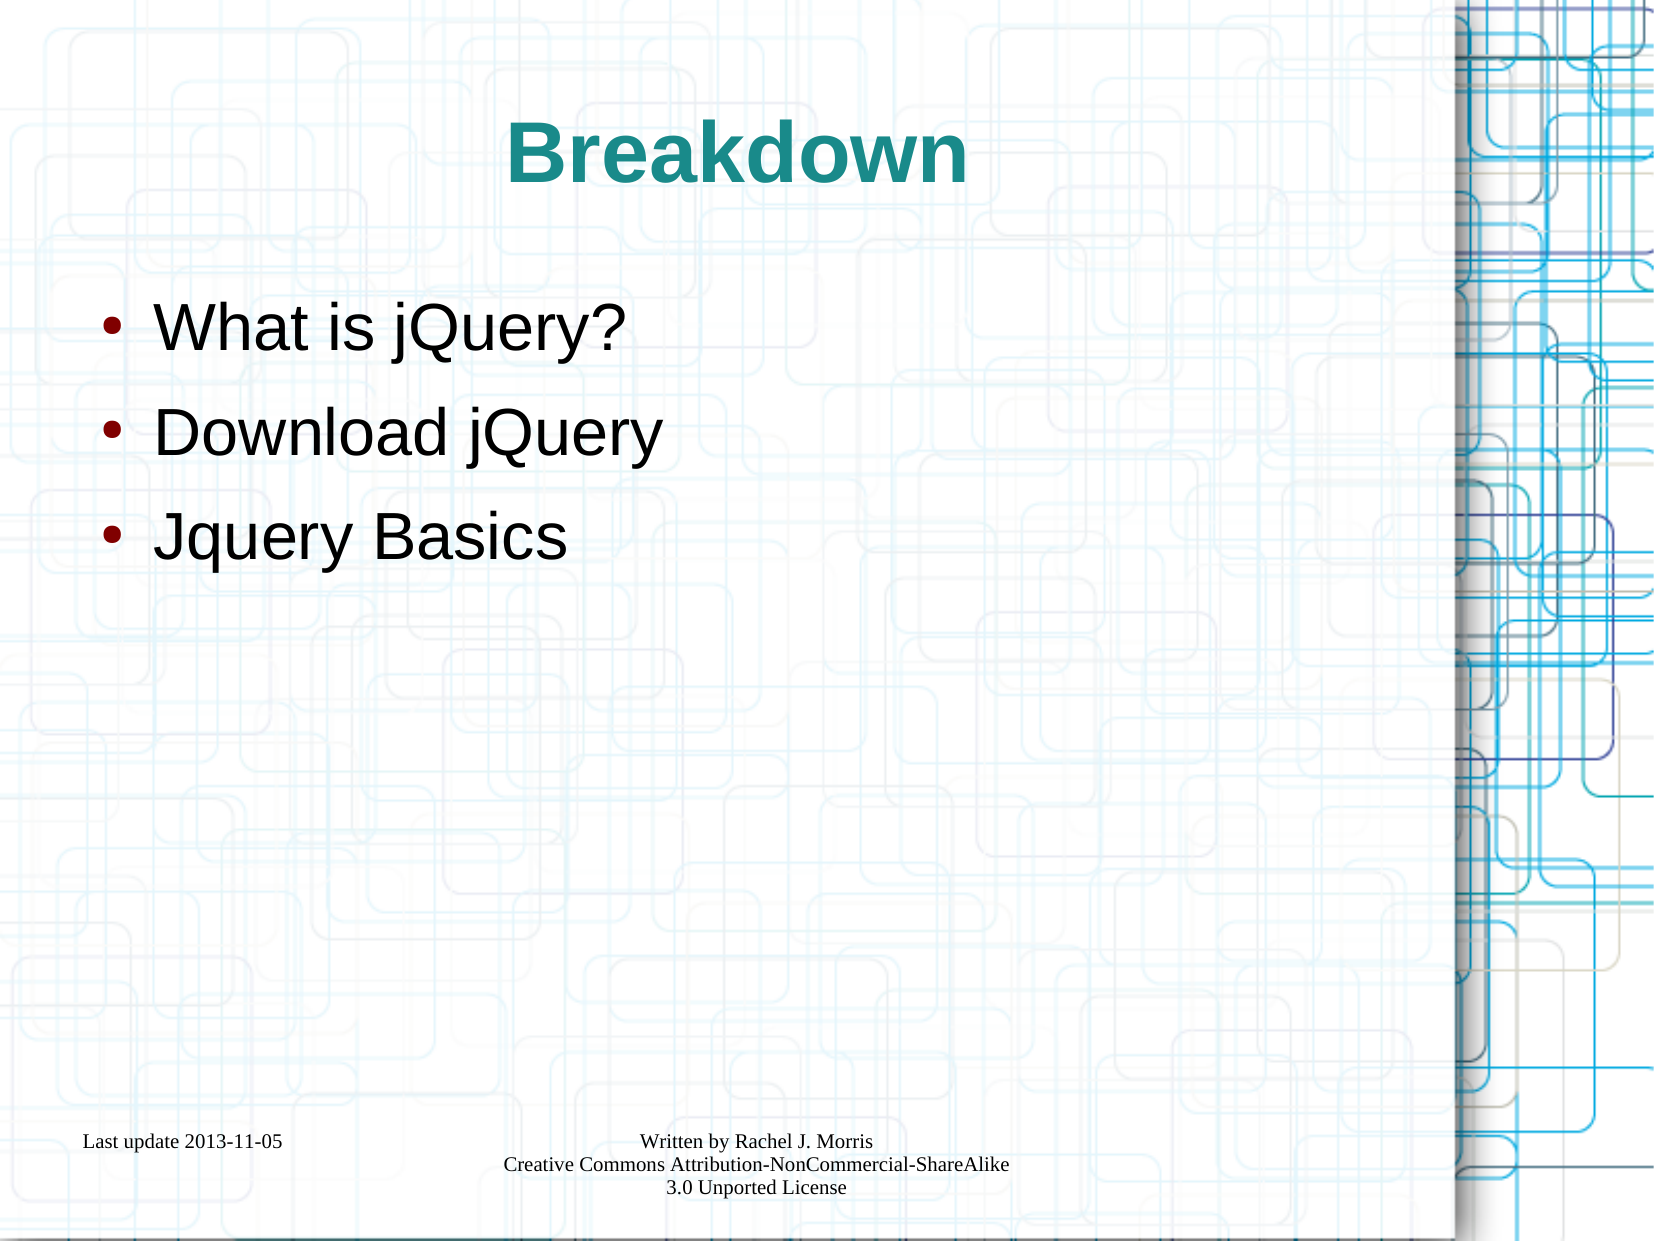

# Breakdown
What is jQuery?
Download jQuery
Jquery Basics